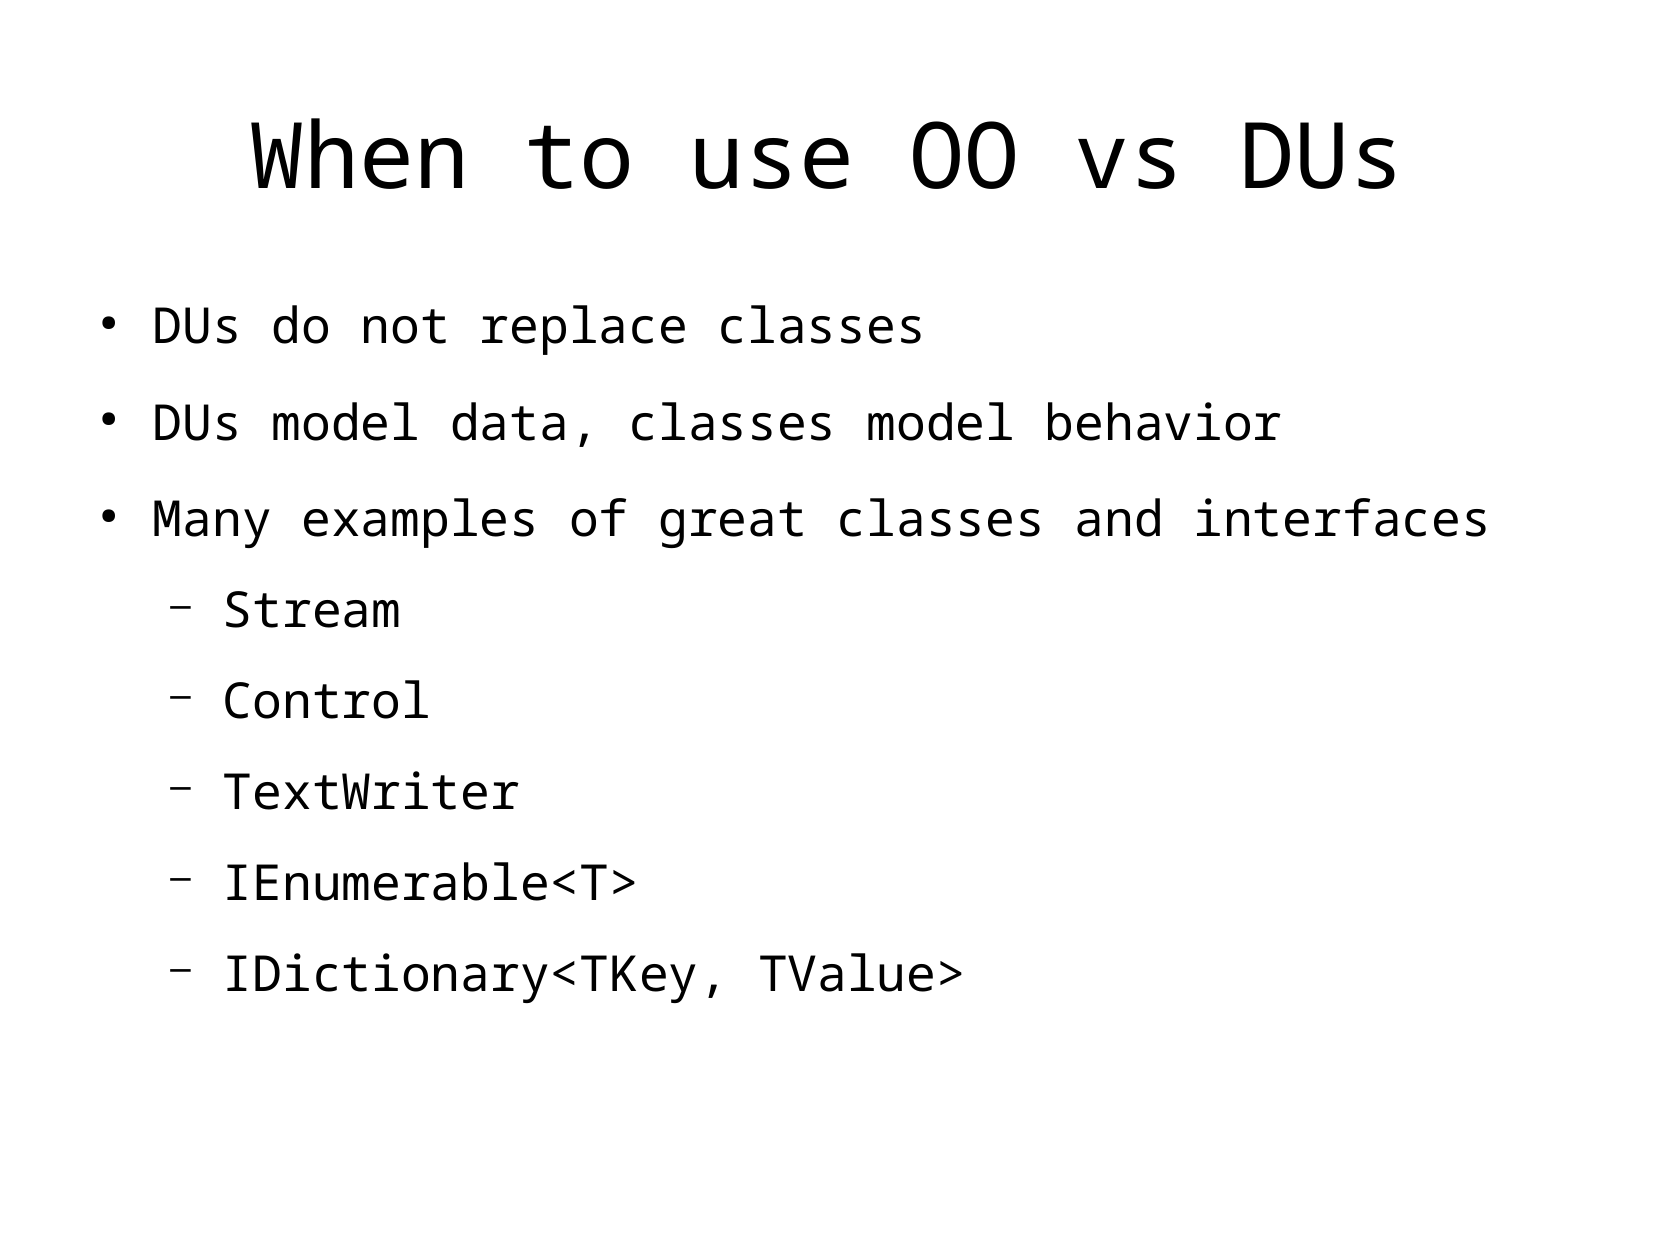

# When to use OO vs DUs
DUs do not replace classes
DUs model data, classes model behavior
Many examples of great classes and interfaces
Stream
Control
TextWriter
IEnumerable<T>
IDictionary<TKey, TValue>